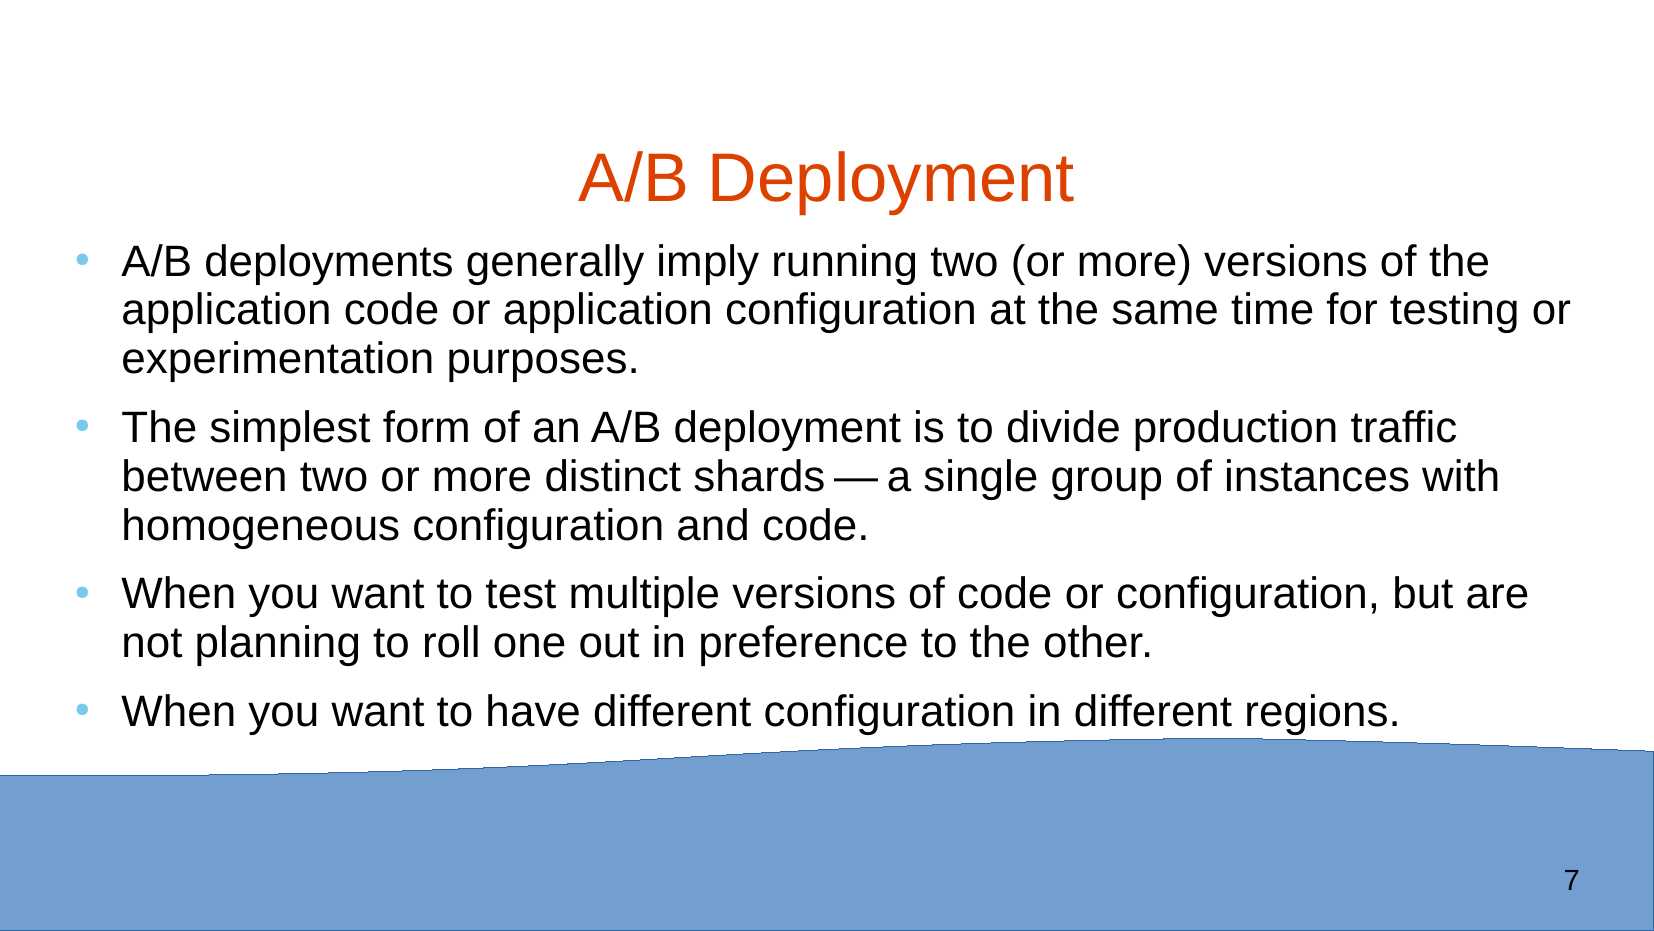

# A/B Deployment
A/B deployments generally imply running two (or more) versions of the application code or application configuration at the same time for testing or experimentation purposes.
The simplest form of an A/B deployment is to divide production traffic between two or more distinct shards — a single group of instances with homogeneous configuration and code.
When you want to test multiple versions of code or configuration, but are not planning to roll one out in preference to the other.
When you want to have different configuration in different regions.